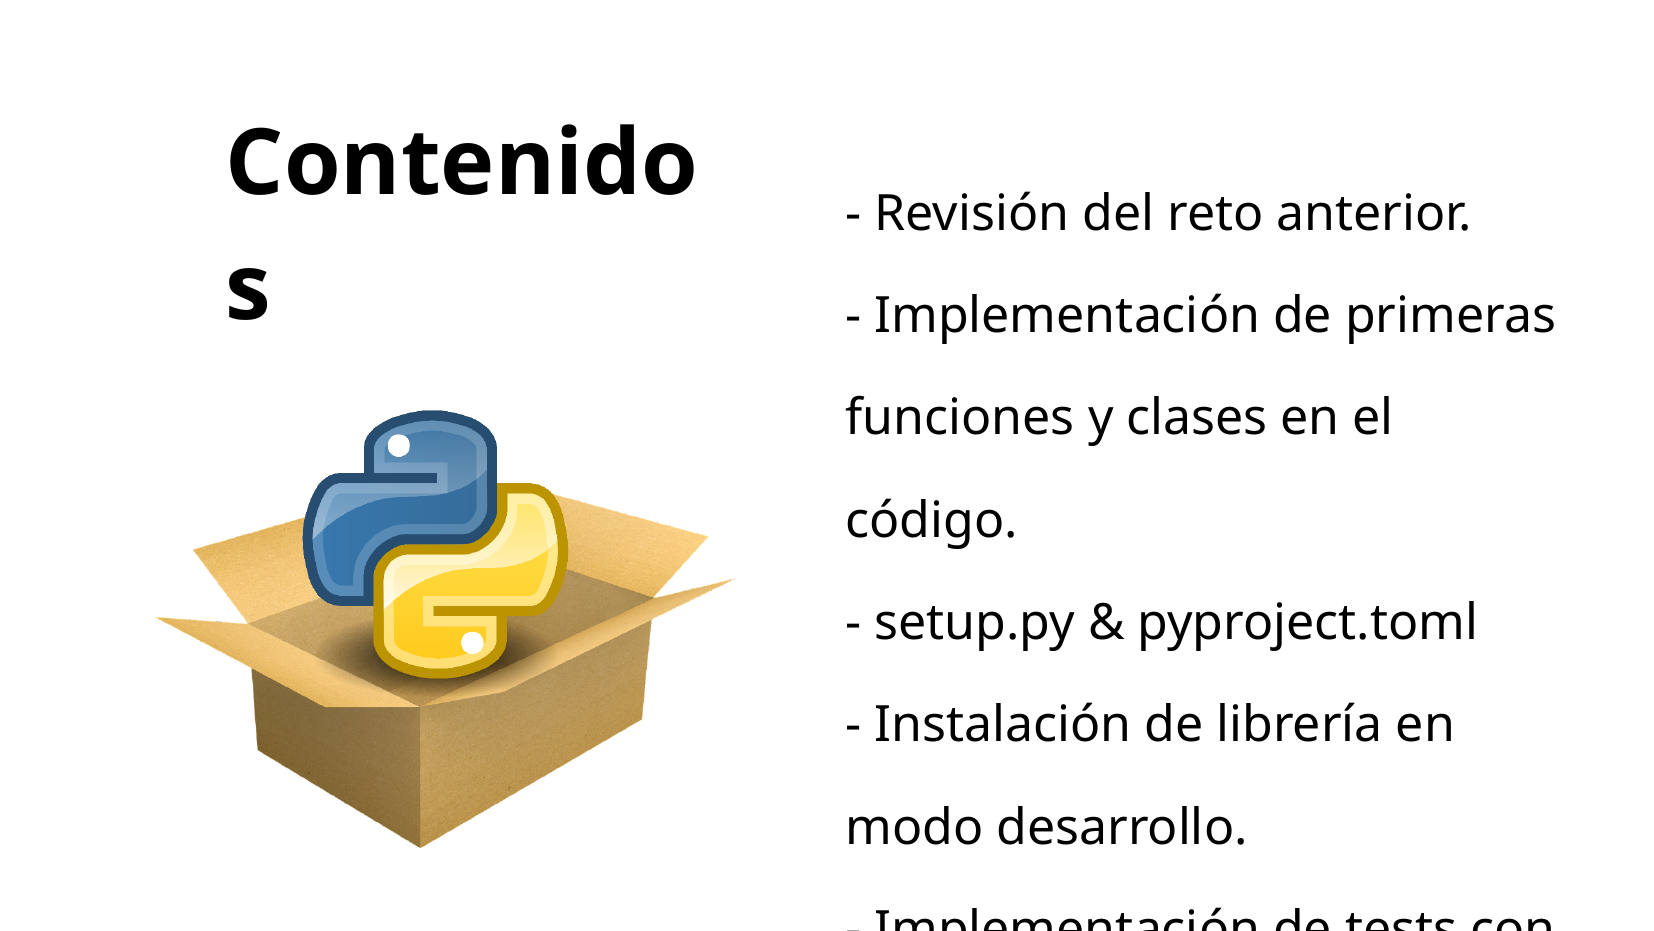

Contenidos
- Revisión del reto anterior.
- Implementación de primeras funciones y clases en el código.
- setup.py & pyproject.toml
- Instalación de librería en modo desarrollo.
- Implementación de tests con Pytests.
- GitHub Actions: CI.